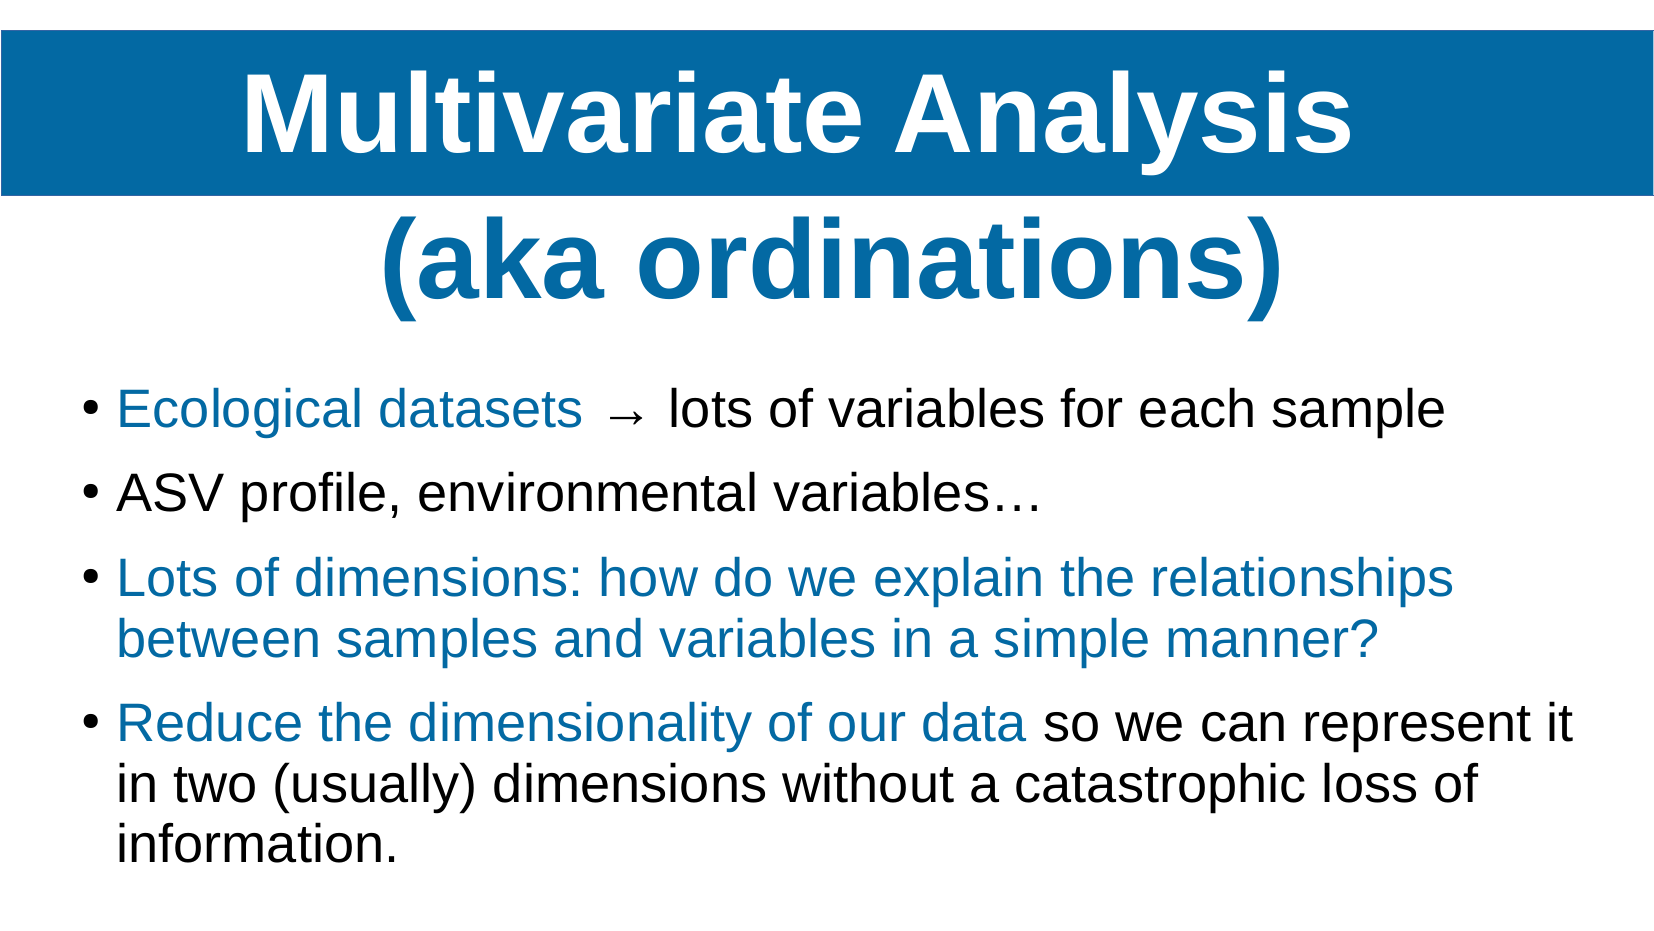

Multivariate Analysis
(aka ordinations)
Ecological datasets → lots of variables for each sample
ASV profile, environmental variables…
Lots of dimensions: how do we explain the relationships between samples and variables in a simple manner?
Reduce the dimensionality of our data so we can represent it in two (usually) dimensions without a catastrophic loss of information.